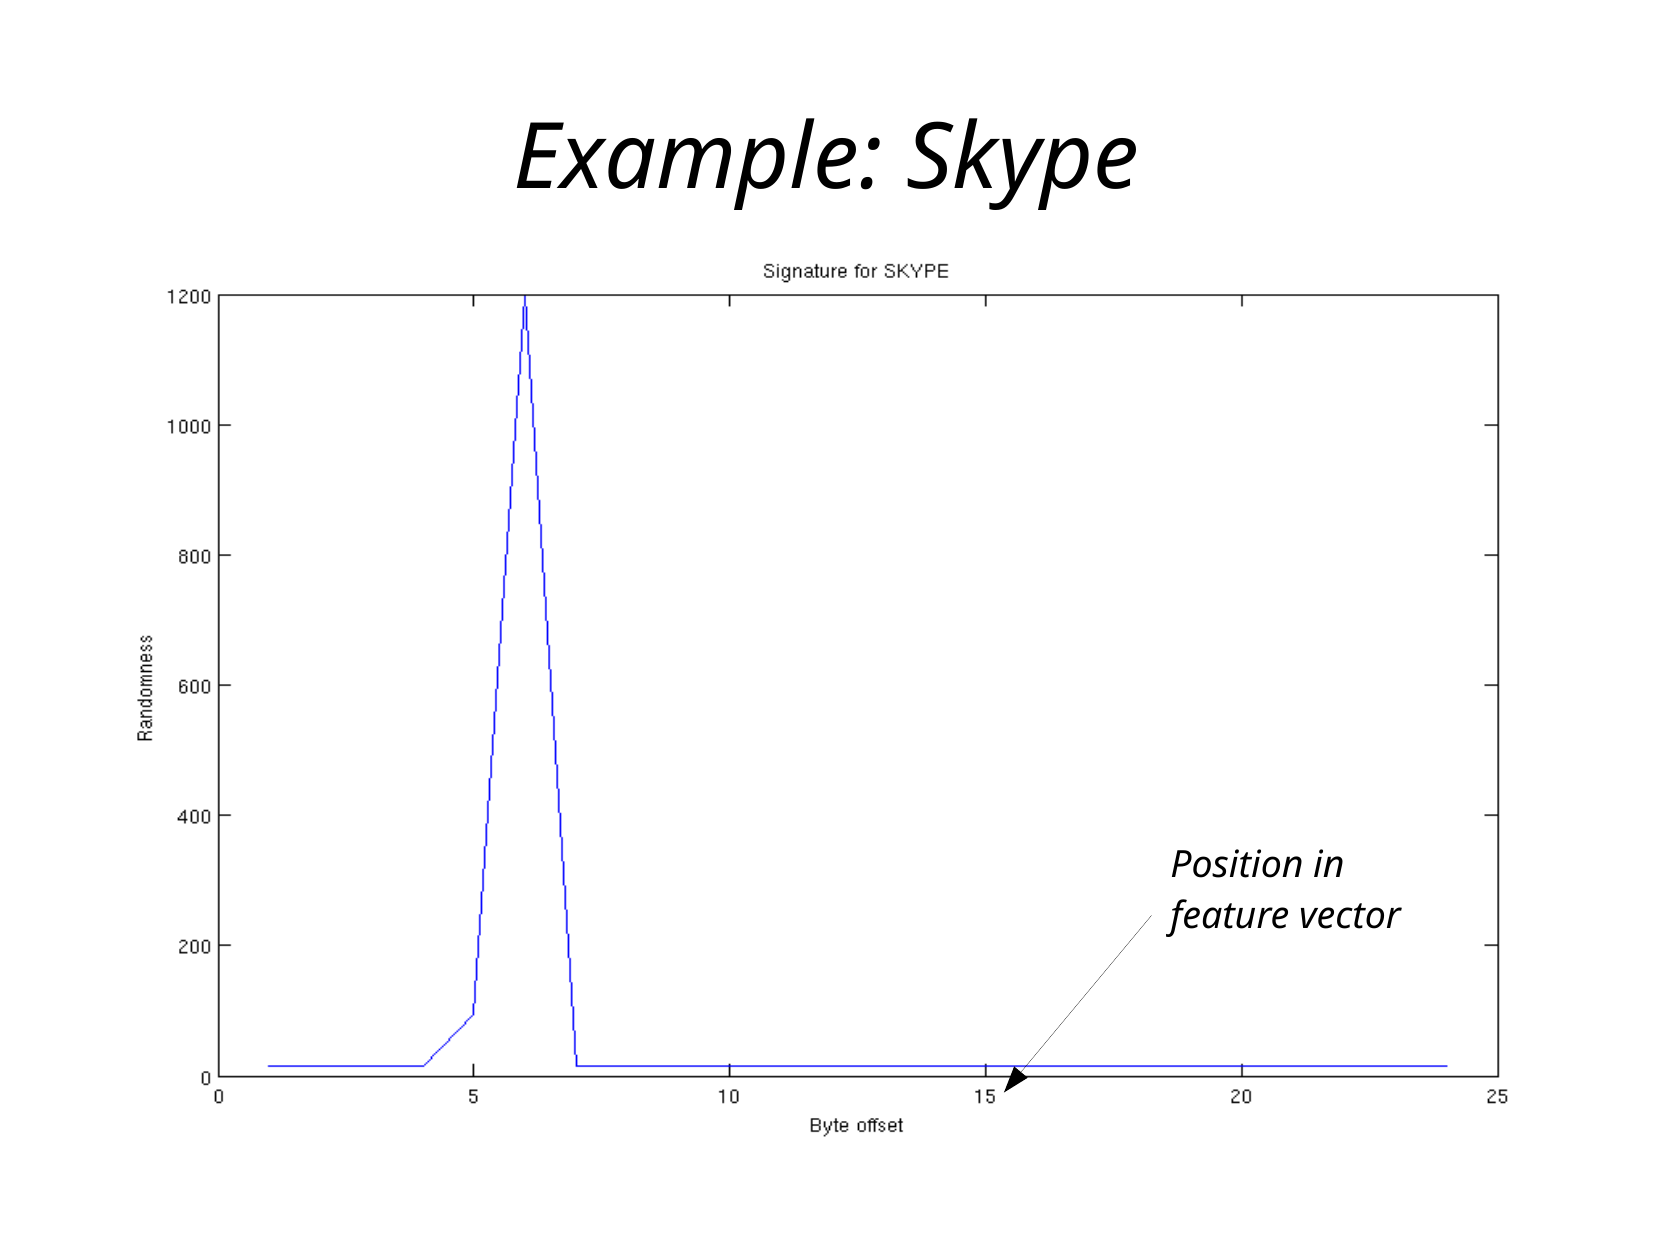

# Example: Skype
Position in
feature vector